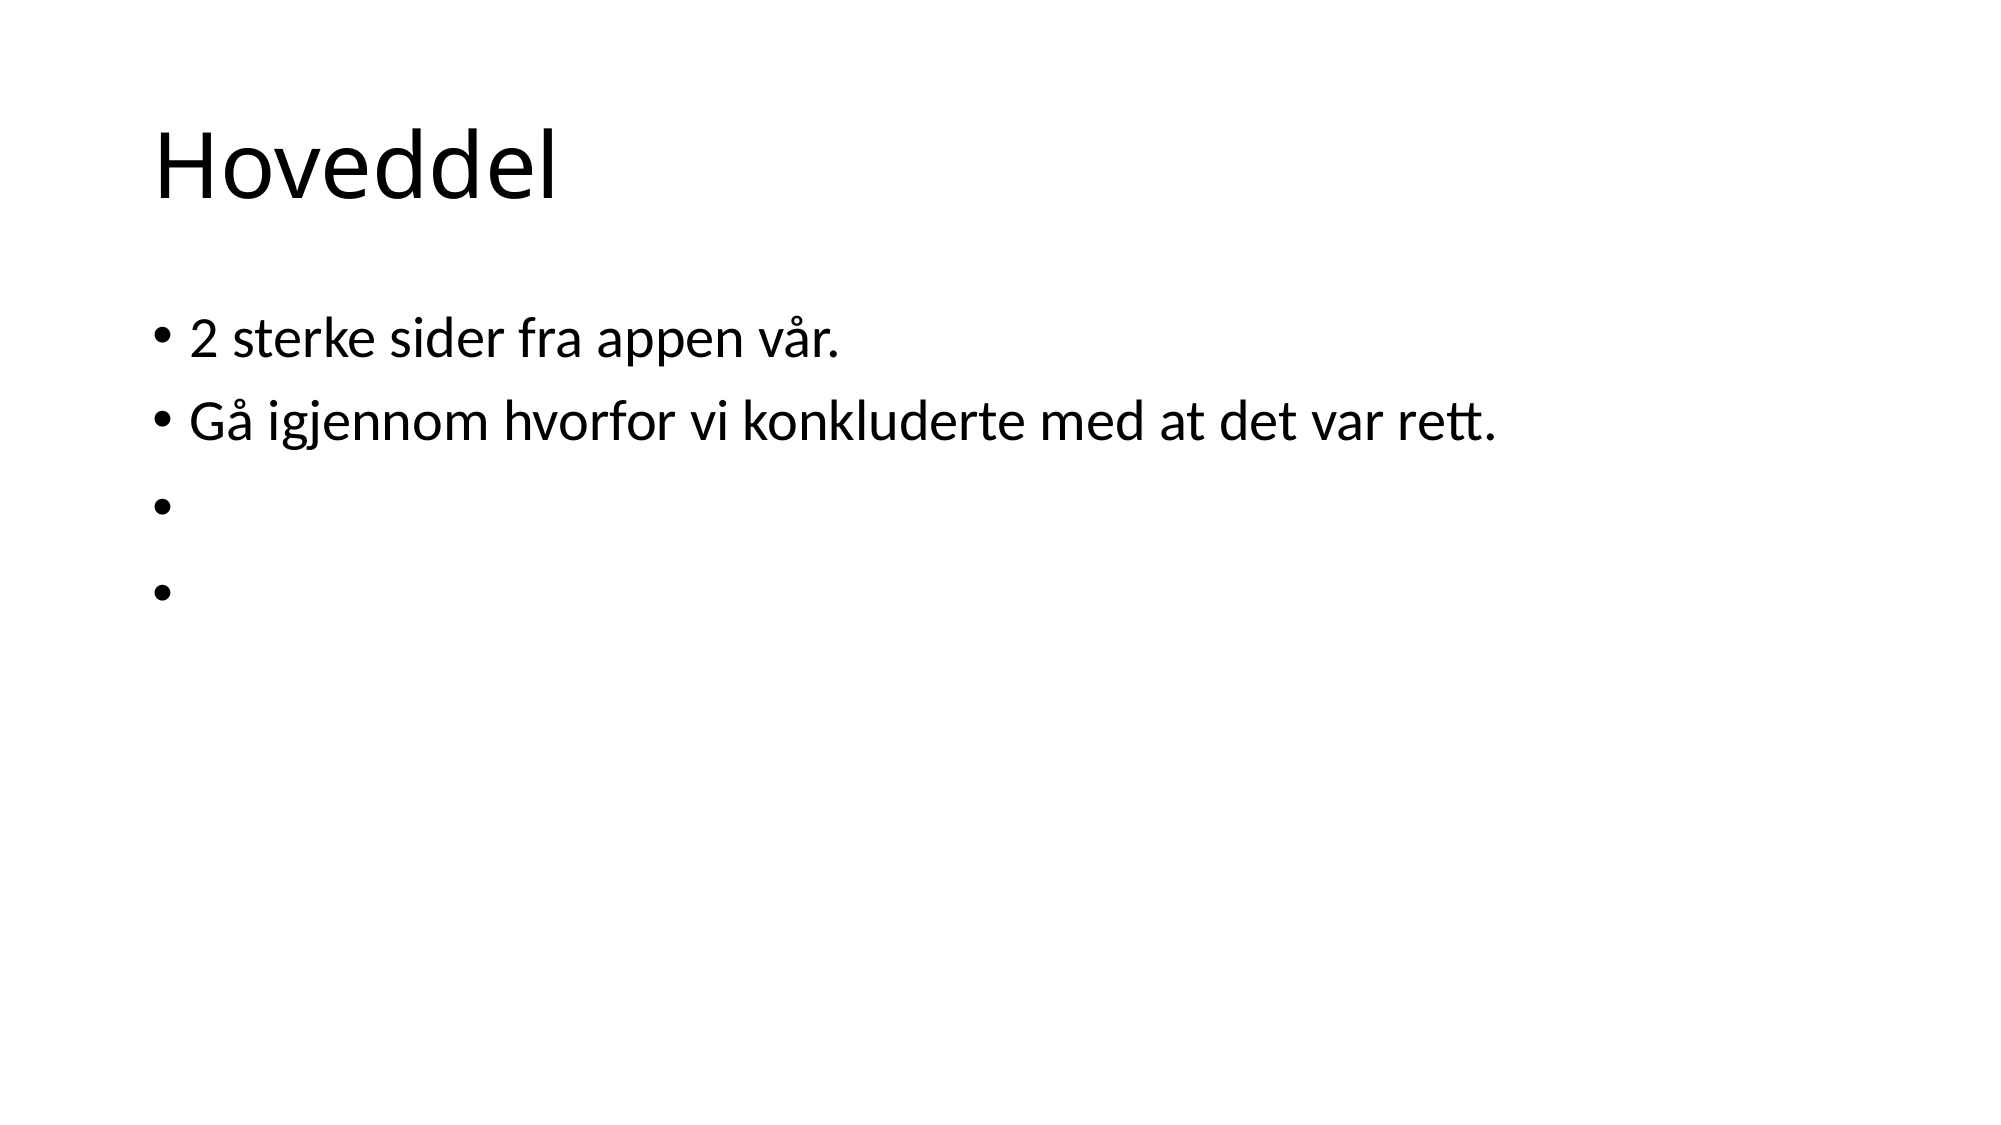

# Hoveddel
2 sterke sider fra appen vår.
Gå igjennom hvorfor vi konkluderte med at det var rett.